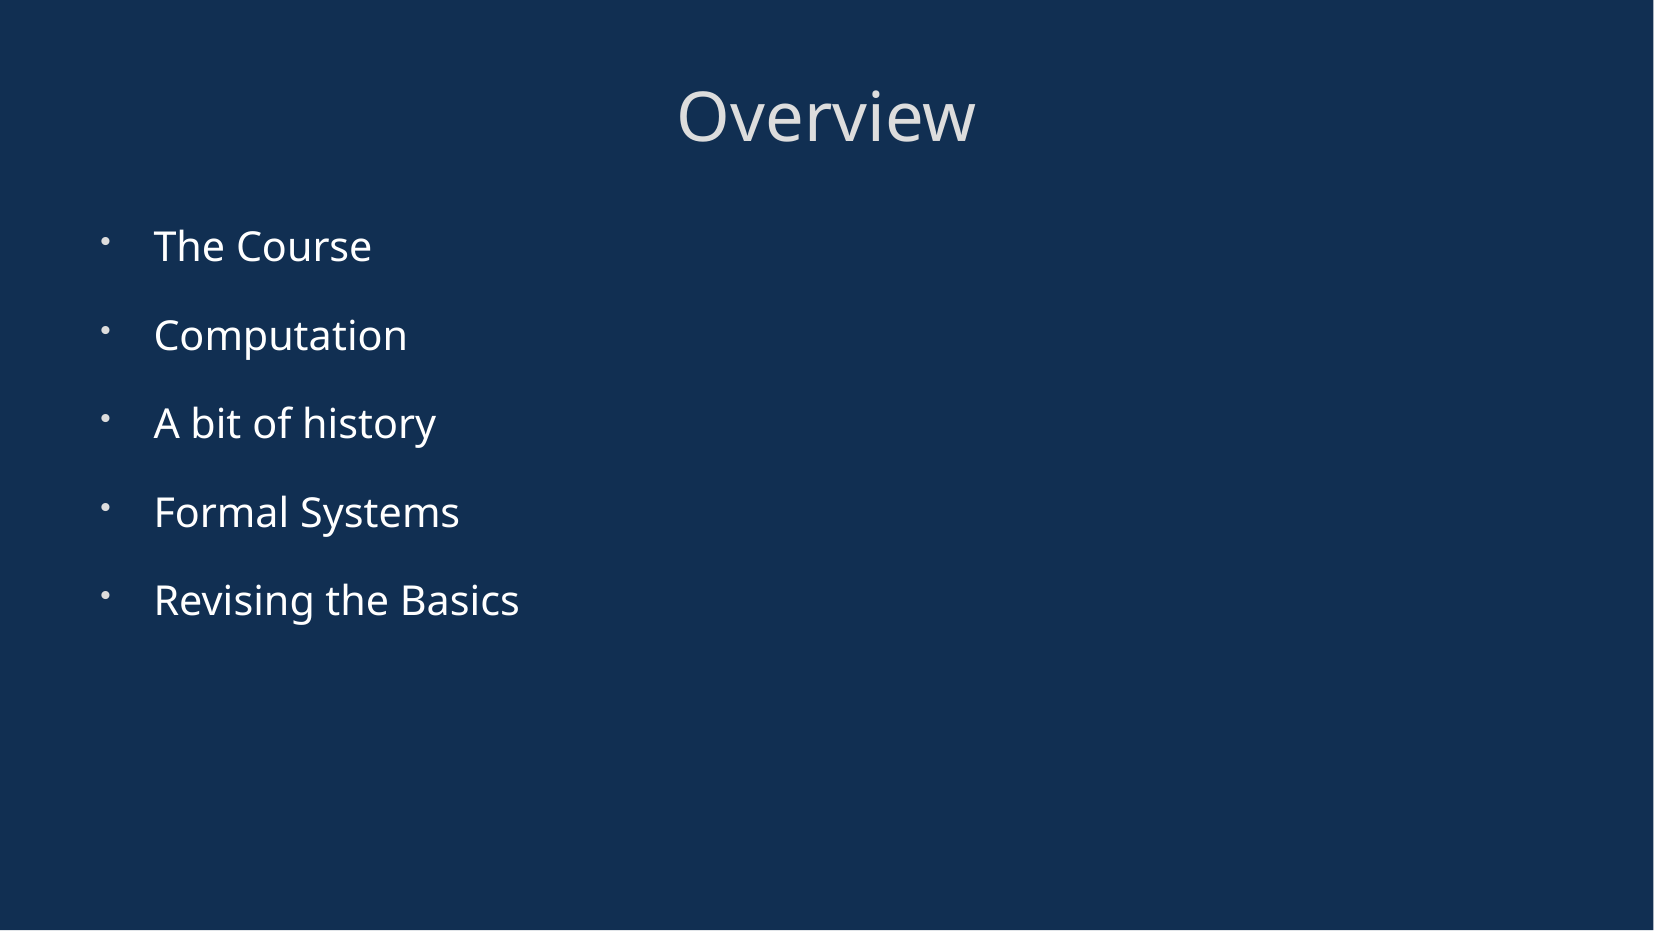

# Overview
The Course
Computation
A bit of history
Formal Systems
Revising the Basics